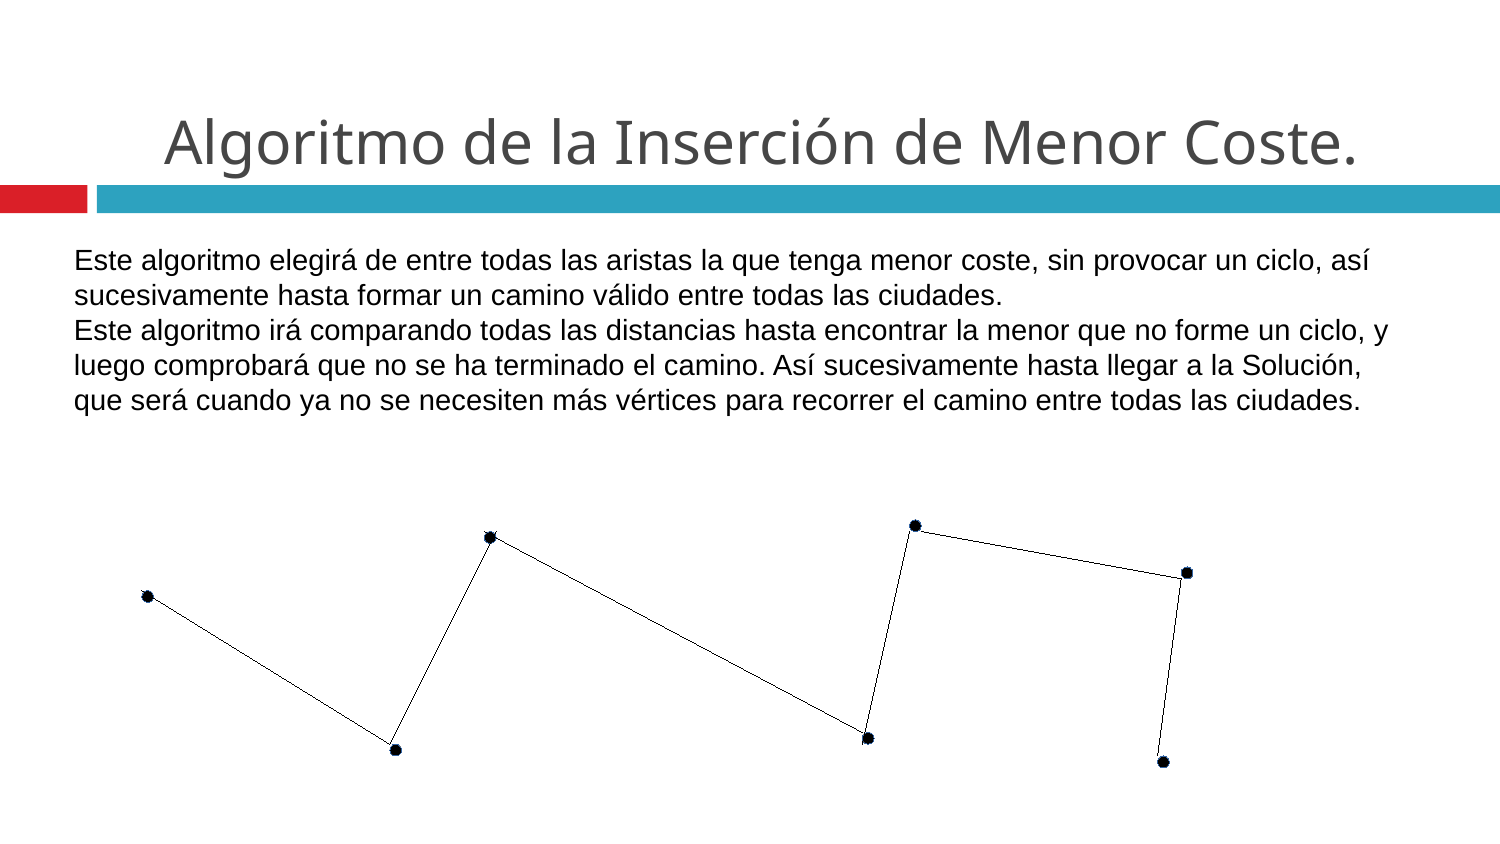

Algoritmo de la Inserción de Menor Coste.
Este algoritmo elegirá de entre todas las aristas la que tenga menor coste, sin provocar un ciclo, así sucesivamente hasta formar un camino válido entre todas las ciudades.
Este algoritmo irá comparando todas las distancias hasta encontrar la menor que no forme un ciclo, y luego comprobará que no se ha terminado el camino. Así sucesivamente hasta llegar a la Solución, que será cuando ya no se necesiten más vértices para recorrer el camino entre todas las ciudades.